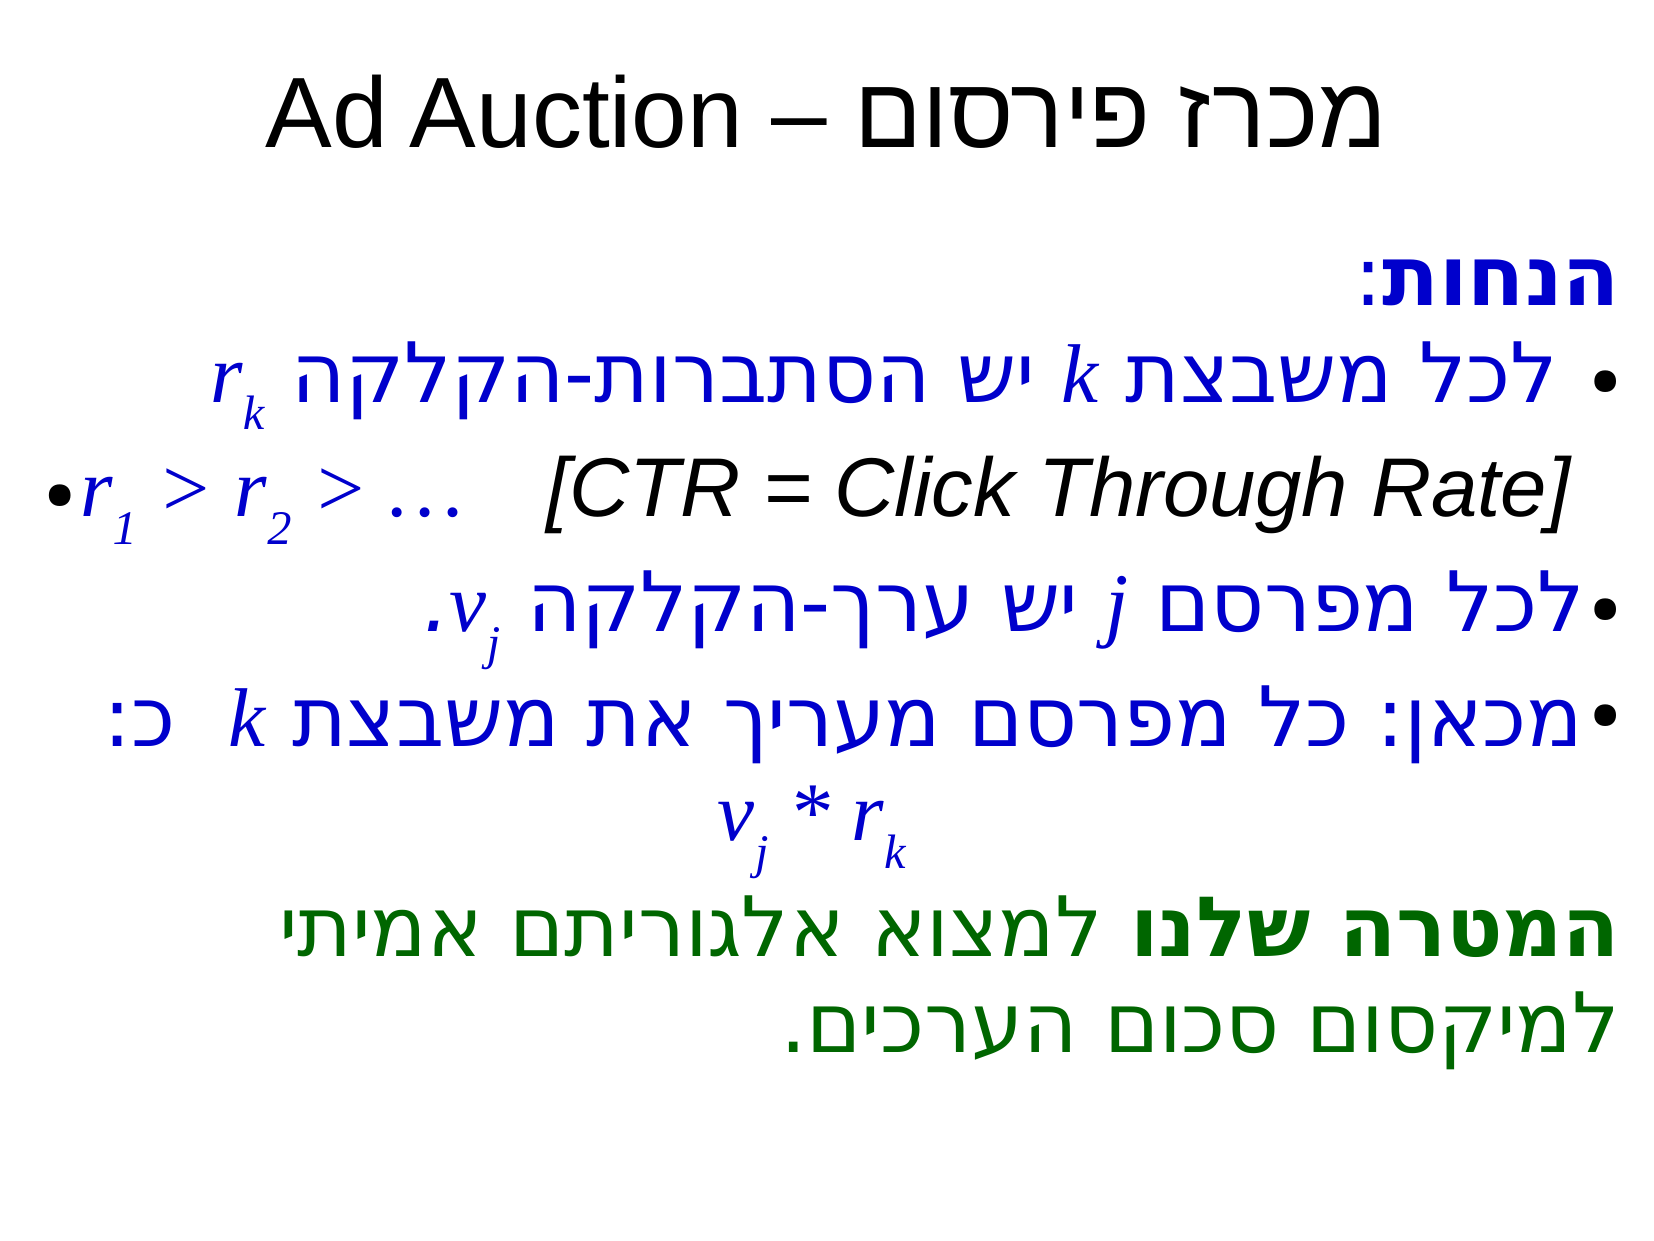

# מכרז פירסום – Ad Auction
הנחות:
 לכל משבצת k יש הסתברות-הקלקה rk
r1 > r2 > … [CTR = Click Through Rate]
לכל מפרסם j יש ערך-הקלקה vj.
מכאן: כל מפרסם מעריך את משבצת k כ:
vj * rk
המטרה שלנו למצוא אלגוריתם אמיתי למיקסום סכום הערכים.